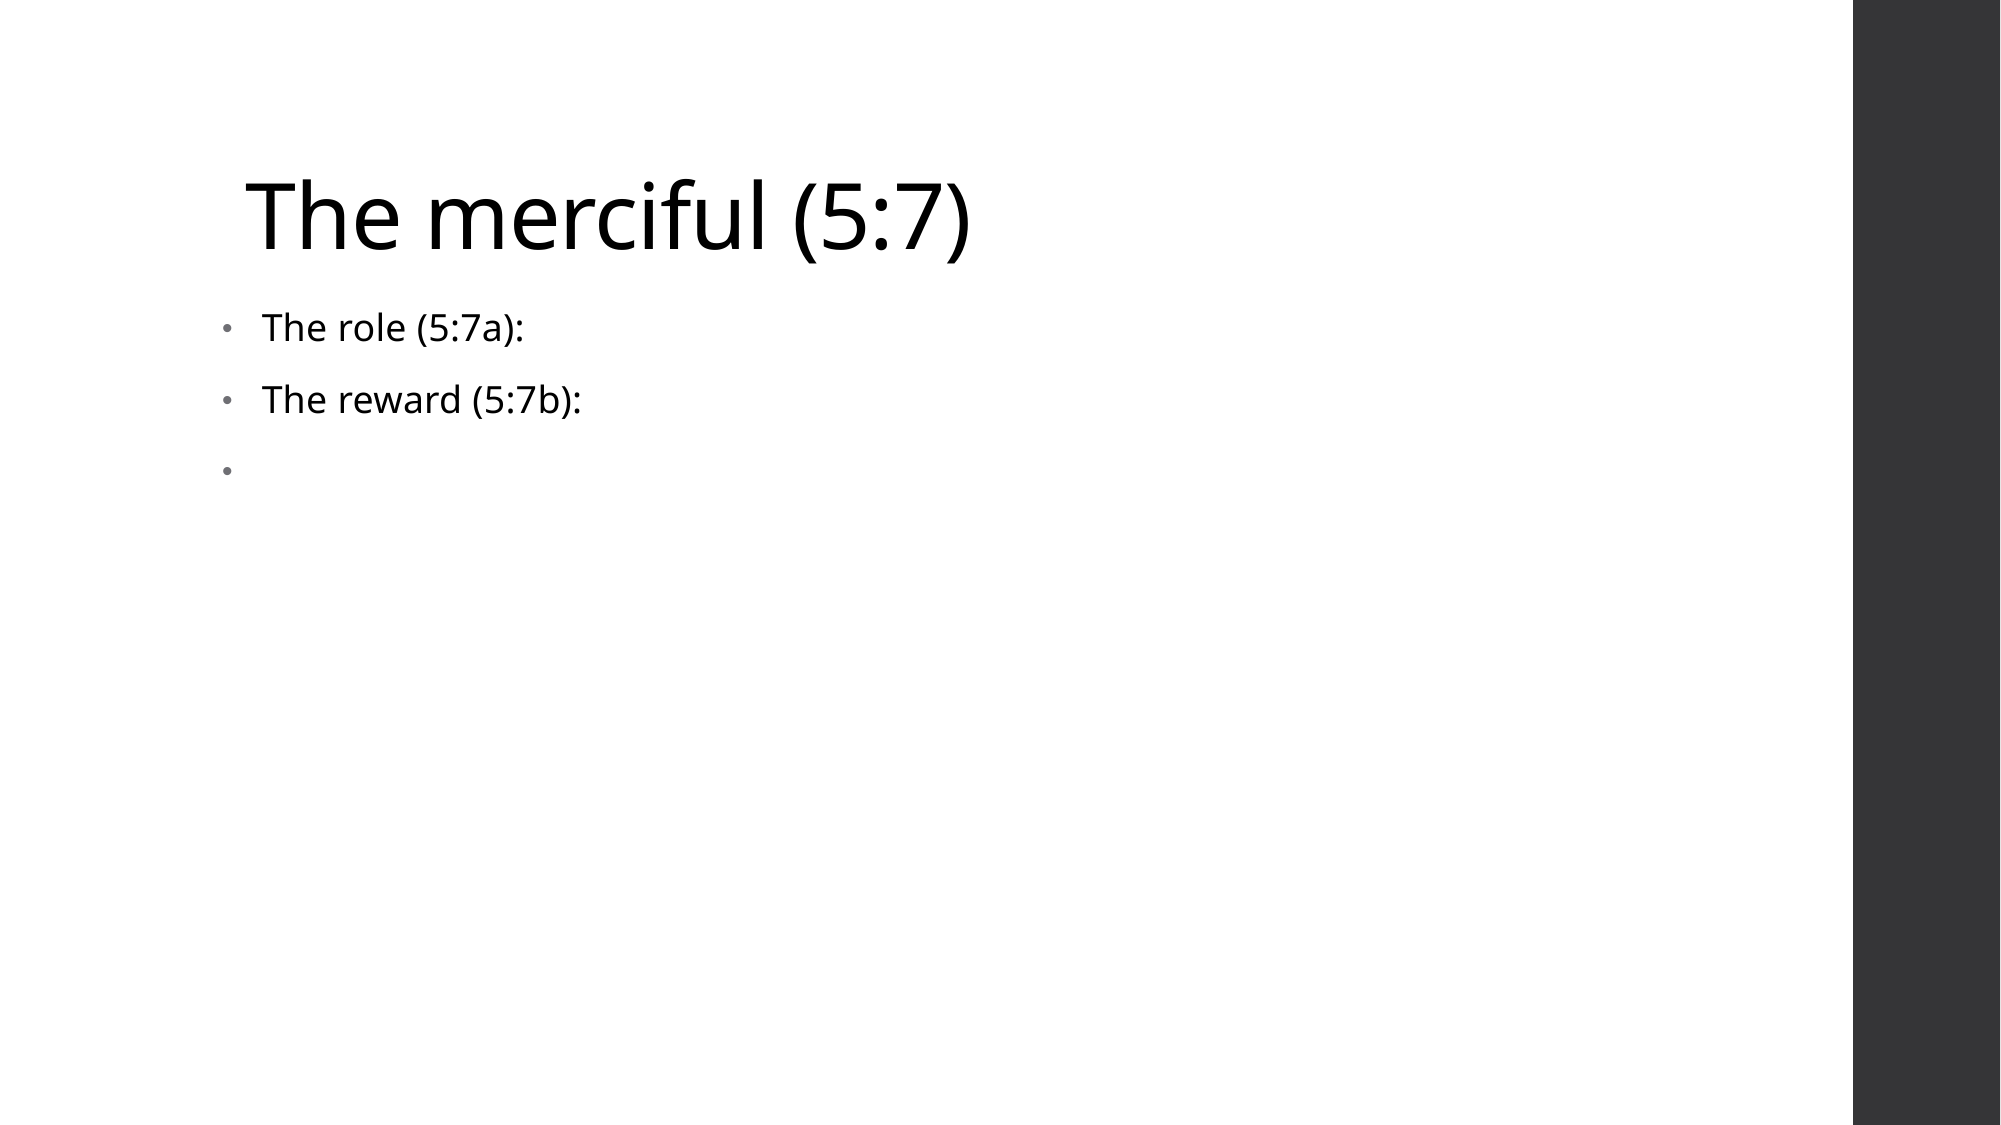

# The merciful (5:7)
 The role (5:7a):
 The reward (5:7b):